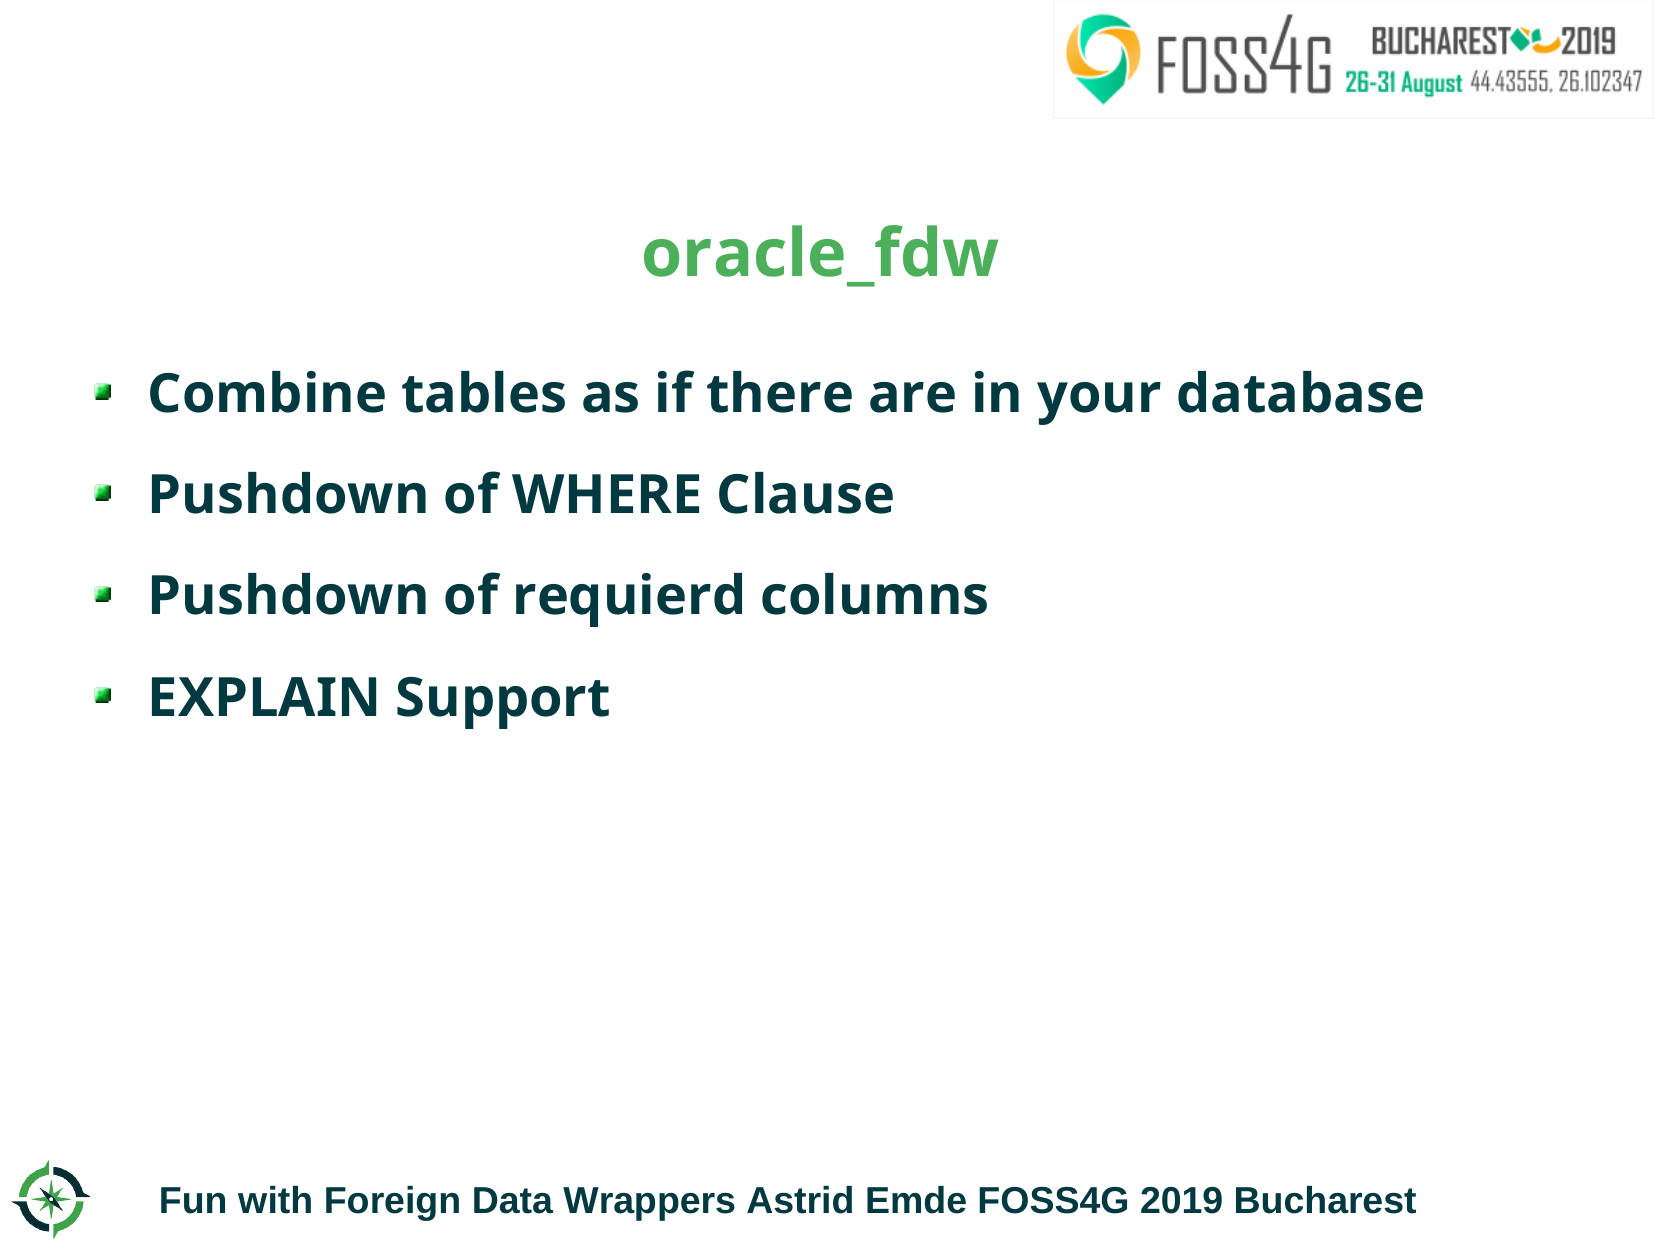

# oracle_fdw
Combine tables as if there are in your database
Pushdown of WHERE Clause
Pushdown of requierd columns
EXPLAIN Support